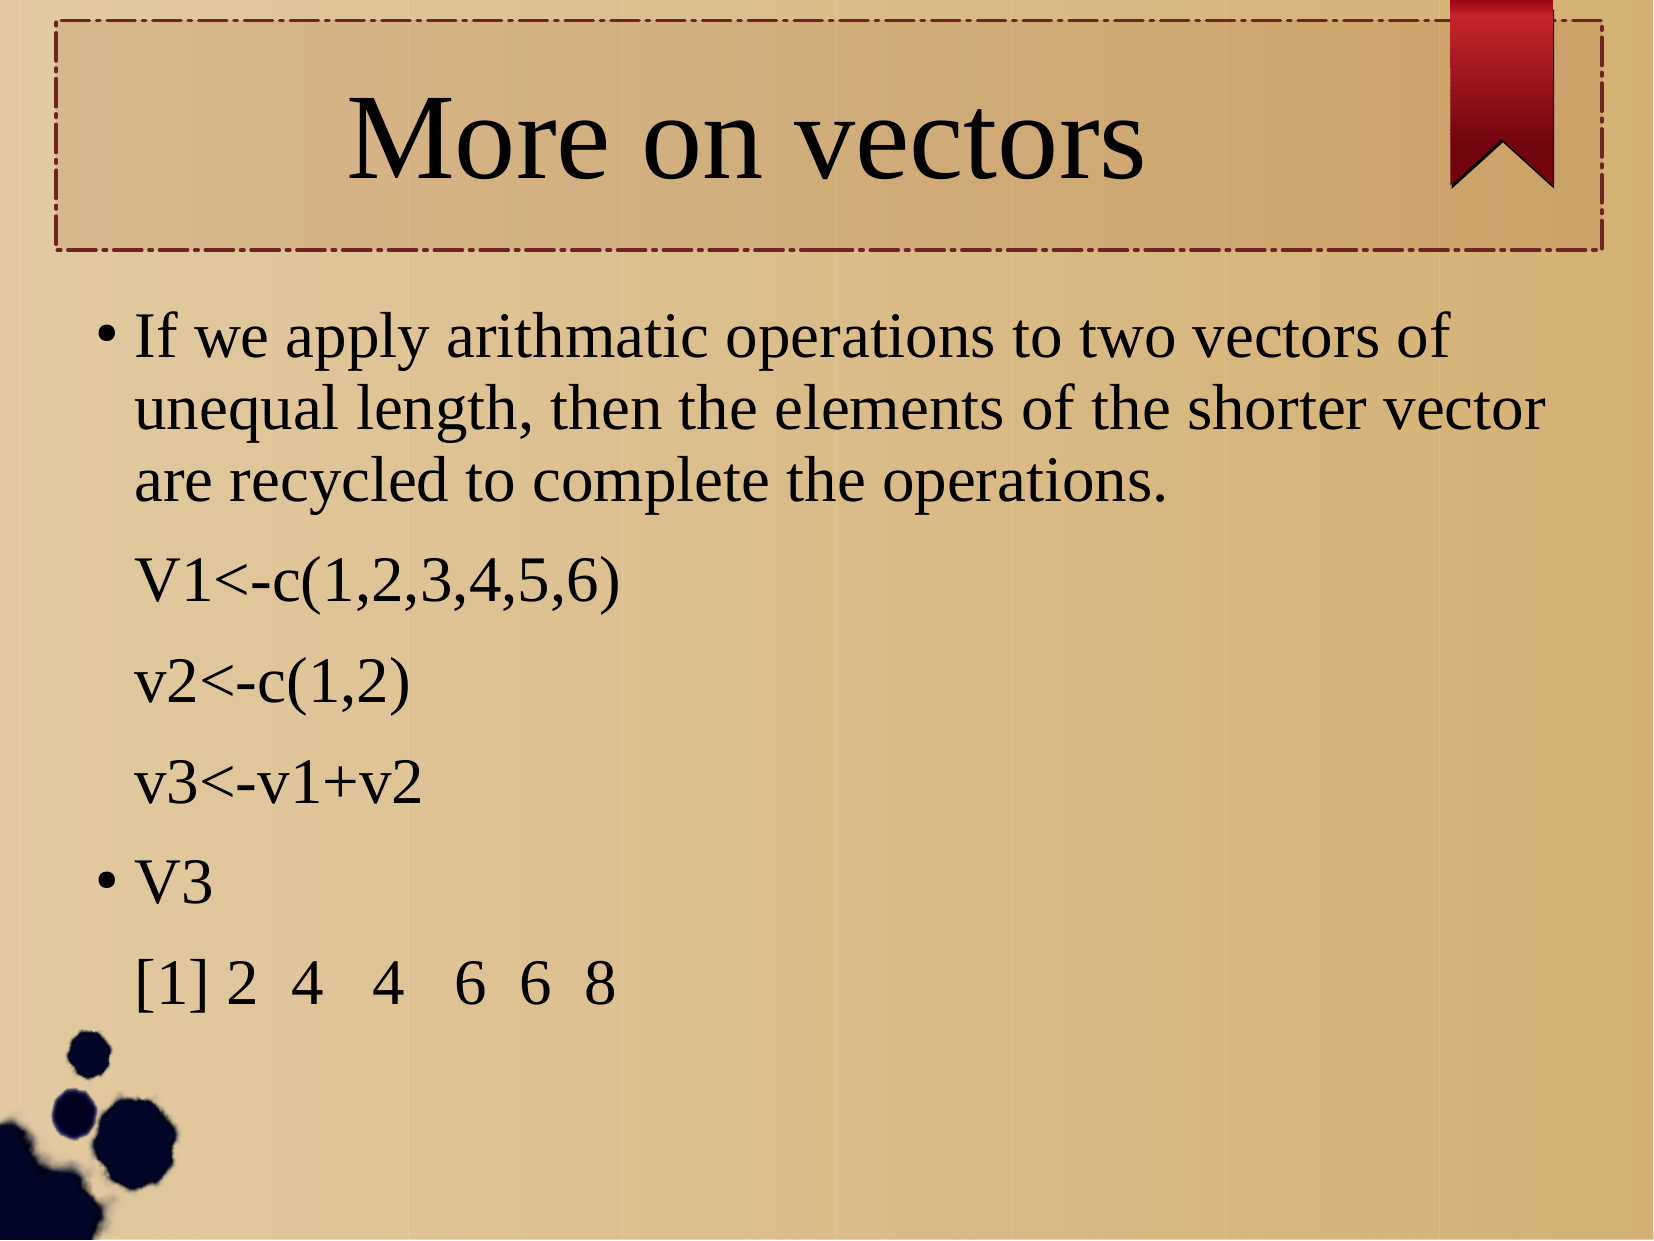

# More on vectors
If we apply arithmatic operations to two vectors of unequal length, then the elements of the shorter vector are recycled to complete the operations.
V1<-c(1,2,3,4,5,6)
v2<-c(1,2)
v3<-v1+v2
V3
[1] 2 4 4 6 6 8